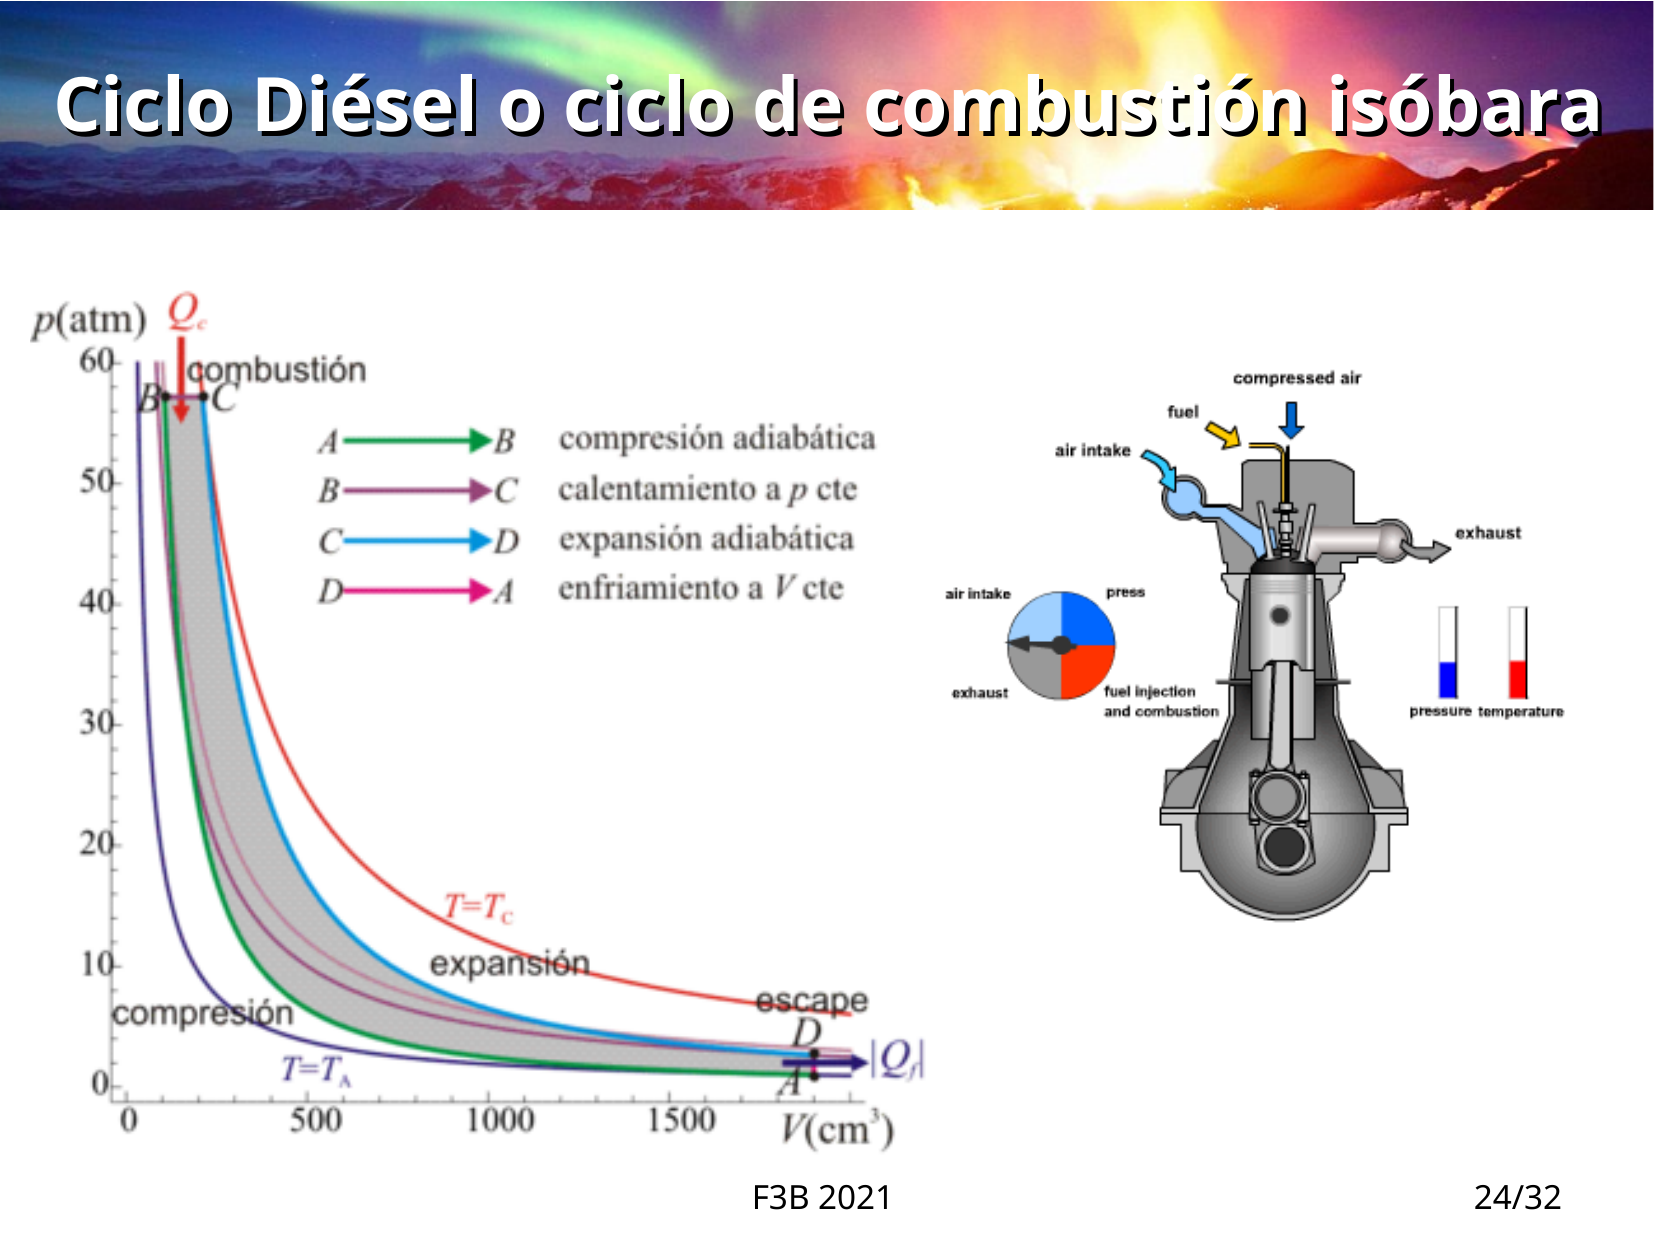

# Ciclo Diésel o ciclo de combustión isóbara
F3B 2021
24